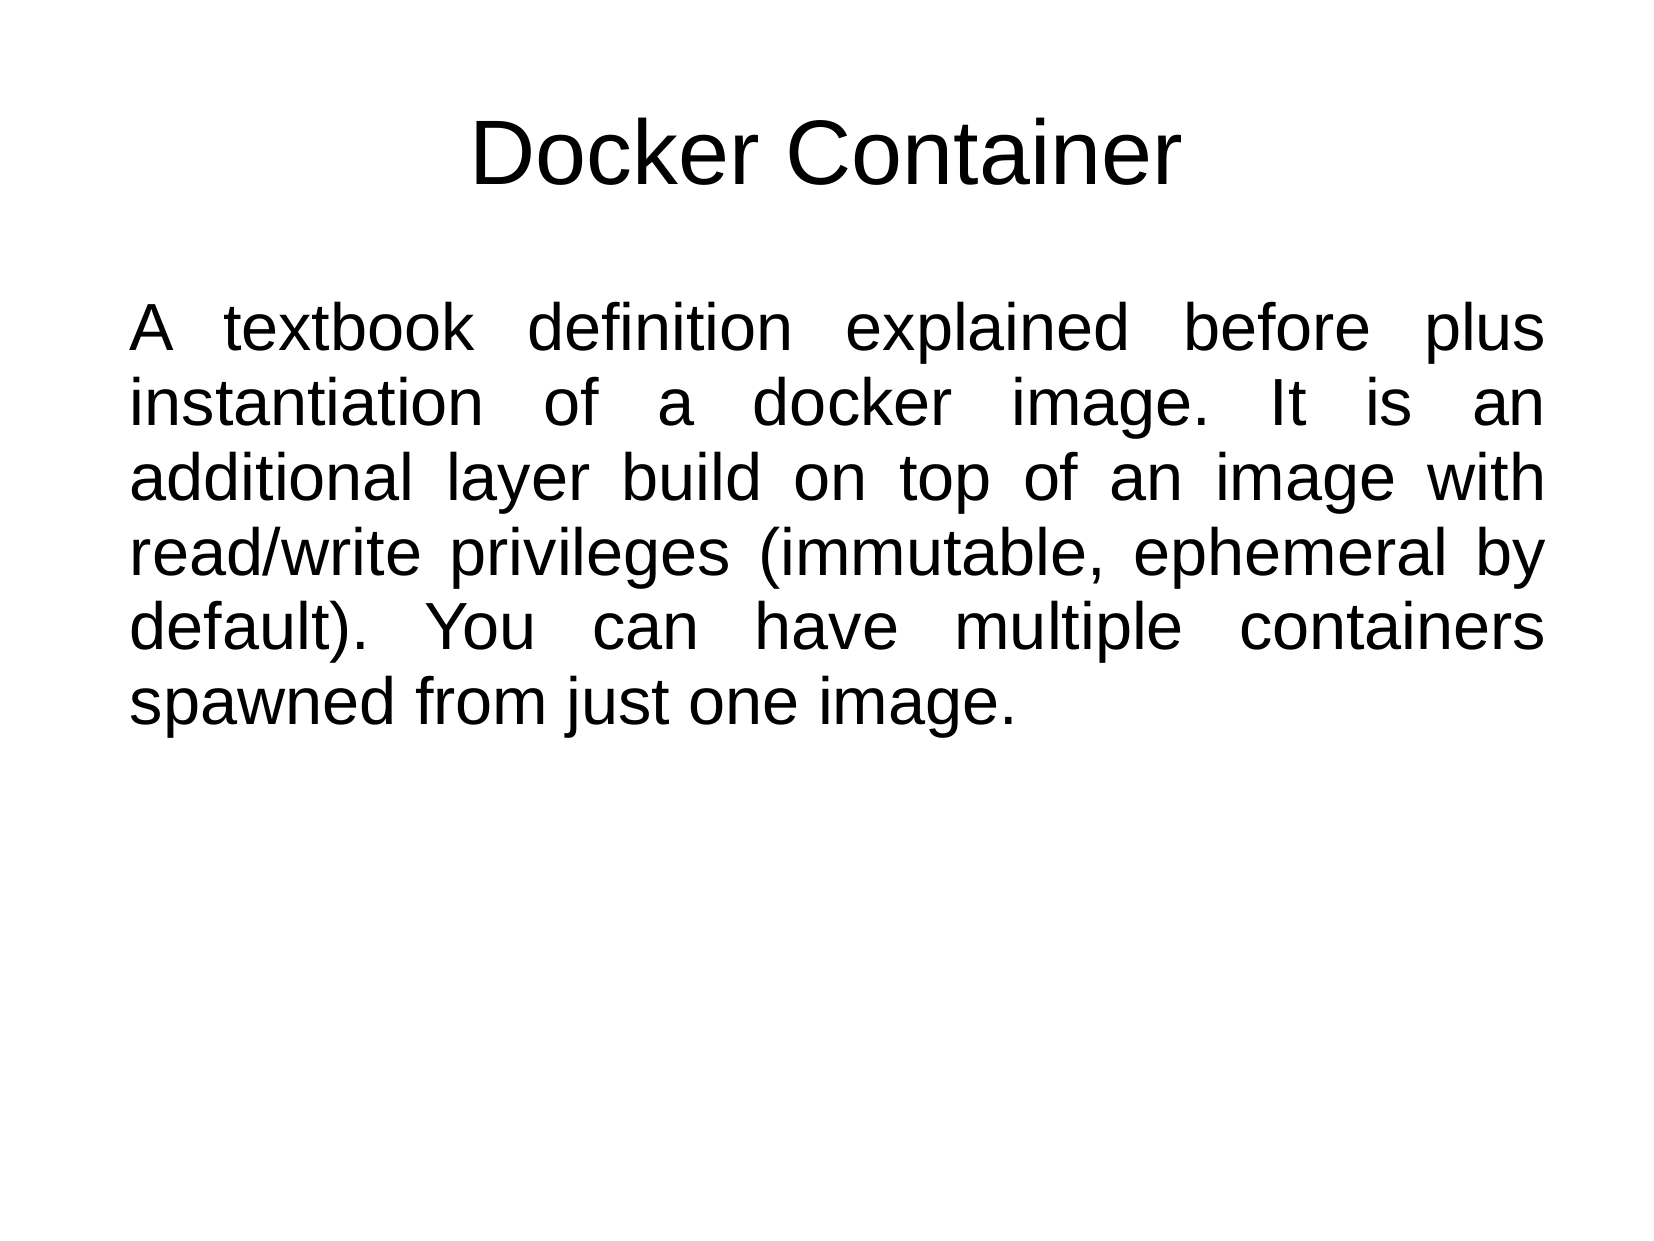

# Docker Container
A textbook definition explained before plus instantiation of a docker image. It is an additional layer build on top of an image with read/write privileges (immutable, ephemeral by default). You can have multiple containers spawned from just one image.